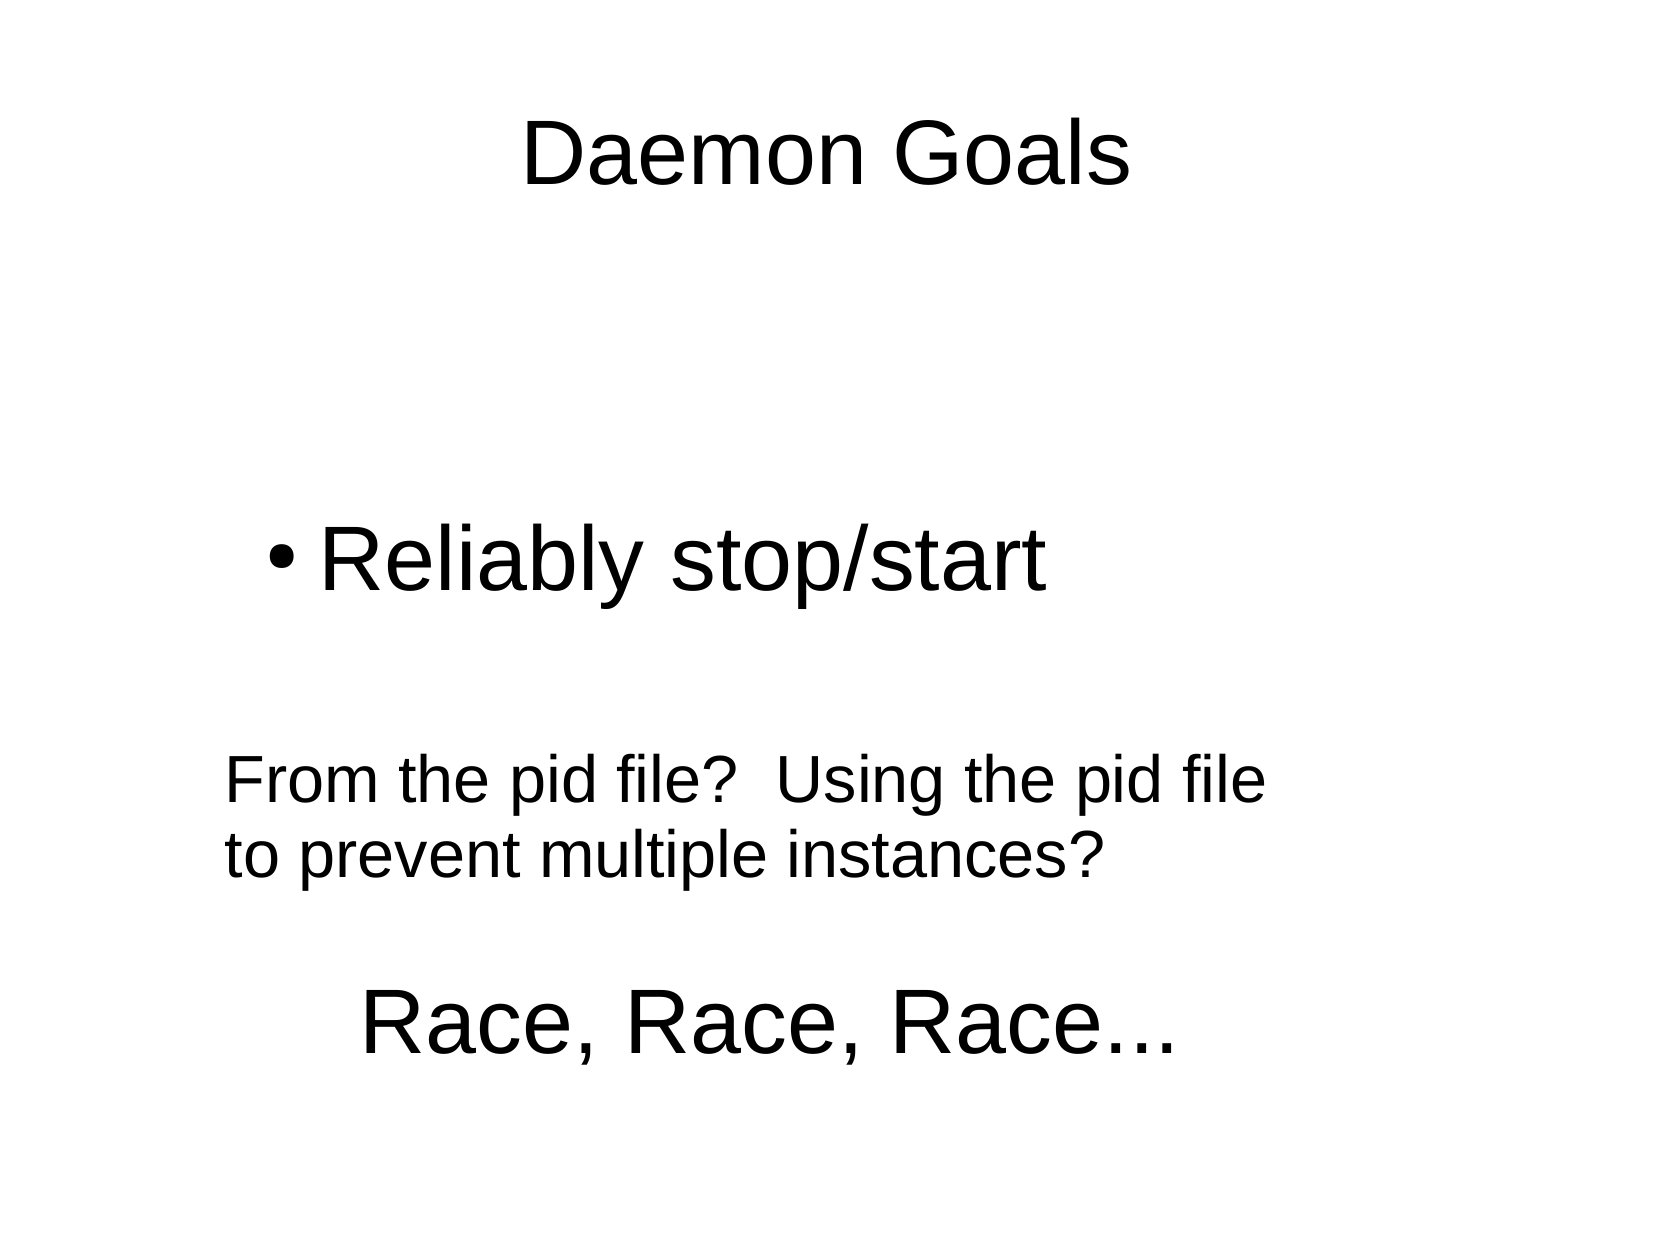

# Daemon Goals
Reliably stop/start
From the pid file? Using the pid file to prevent multiple instances?
Race, Race, Race...